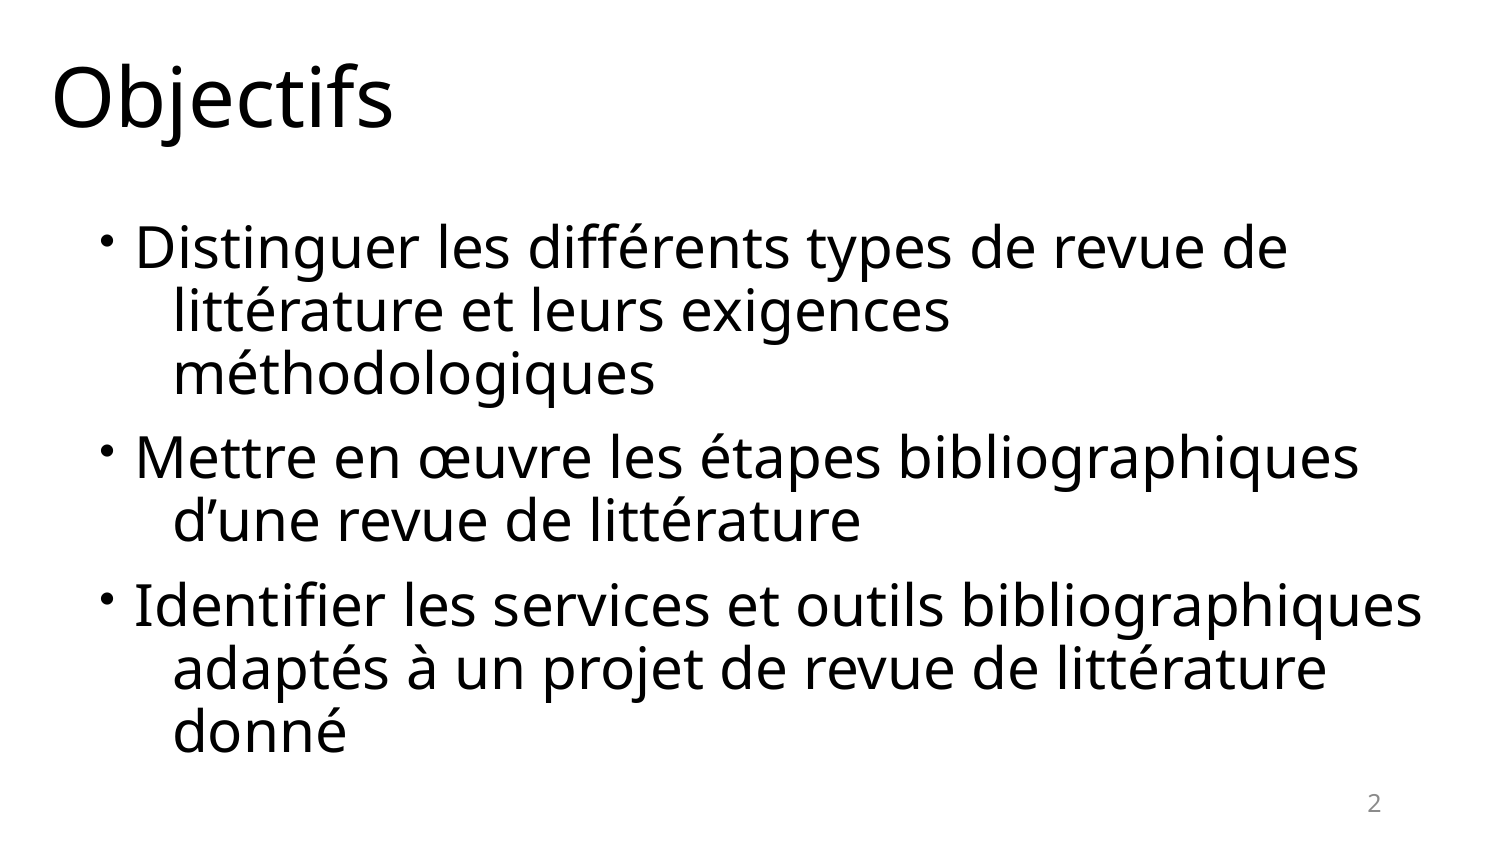

# Objectifs
Distinguer les différents types de revue de littérature et leurs exigences méthodologiques
Mettre en œuvre les étapes bibliographiques d’une revue de littérature
Identifier les services et outils bibliographiques adaptés à un projet de revue de littérature donné
2